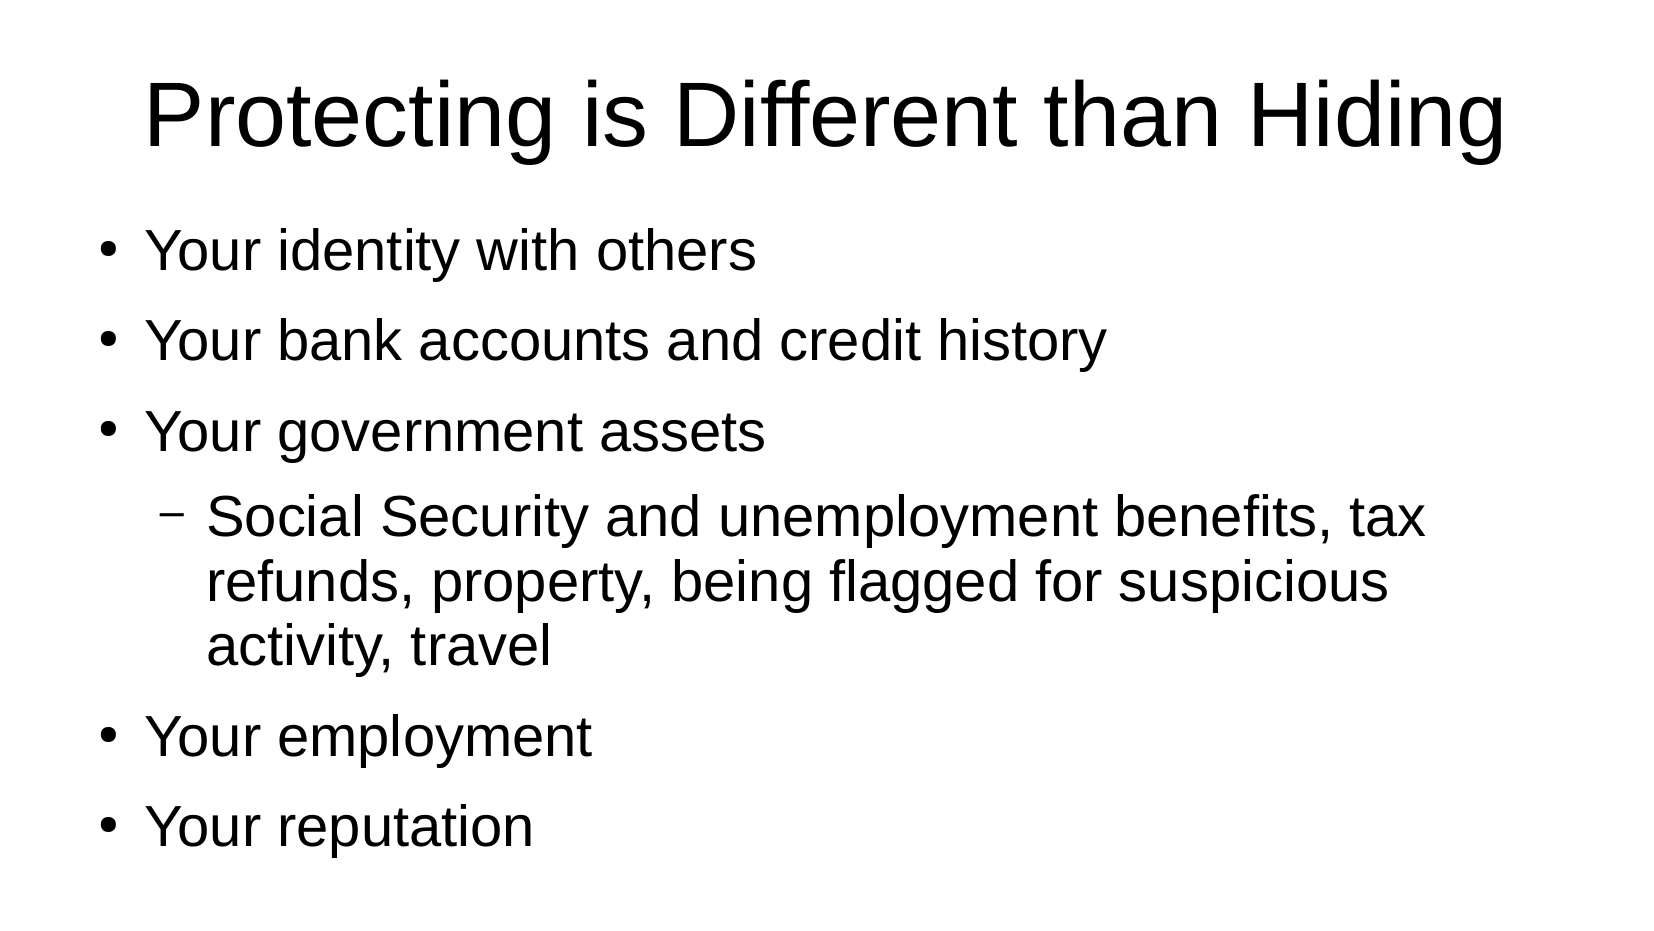

# Protecting is Different than Hiding
Your identity with others
Your bank accounts and credit history
Your government assets
Social Security and unemployment benefits, tax refunds, property, being flagged for suspicious activity, travel
Your employment
Your reputation